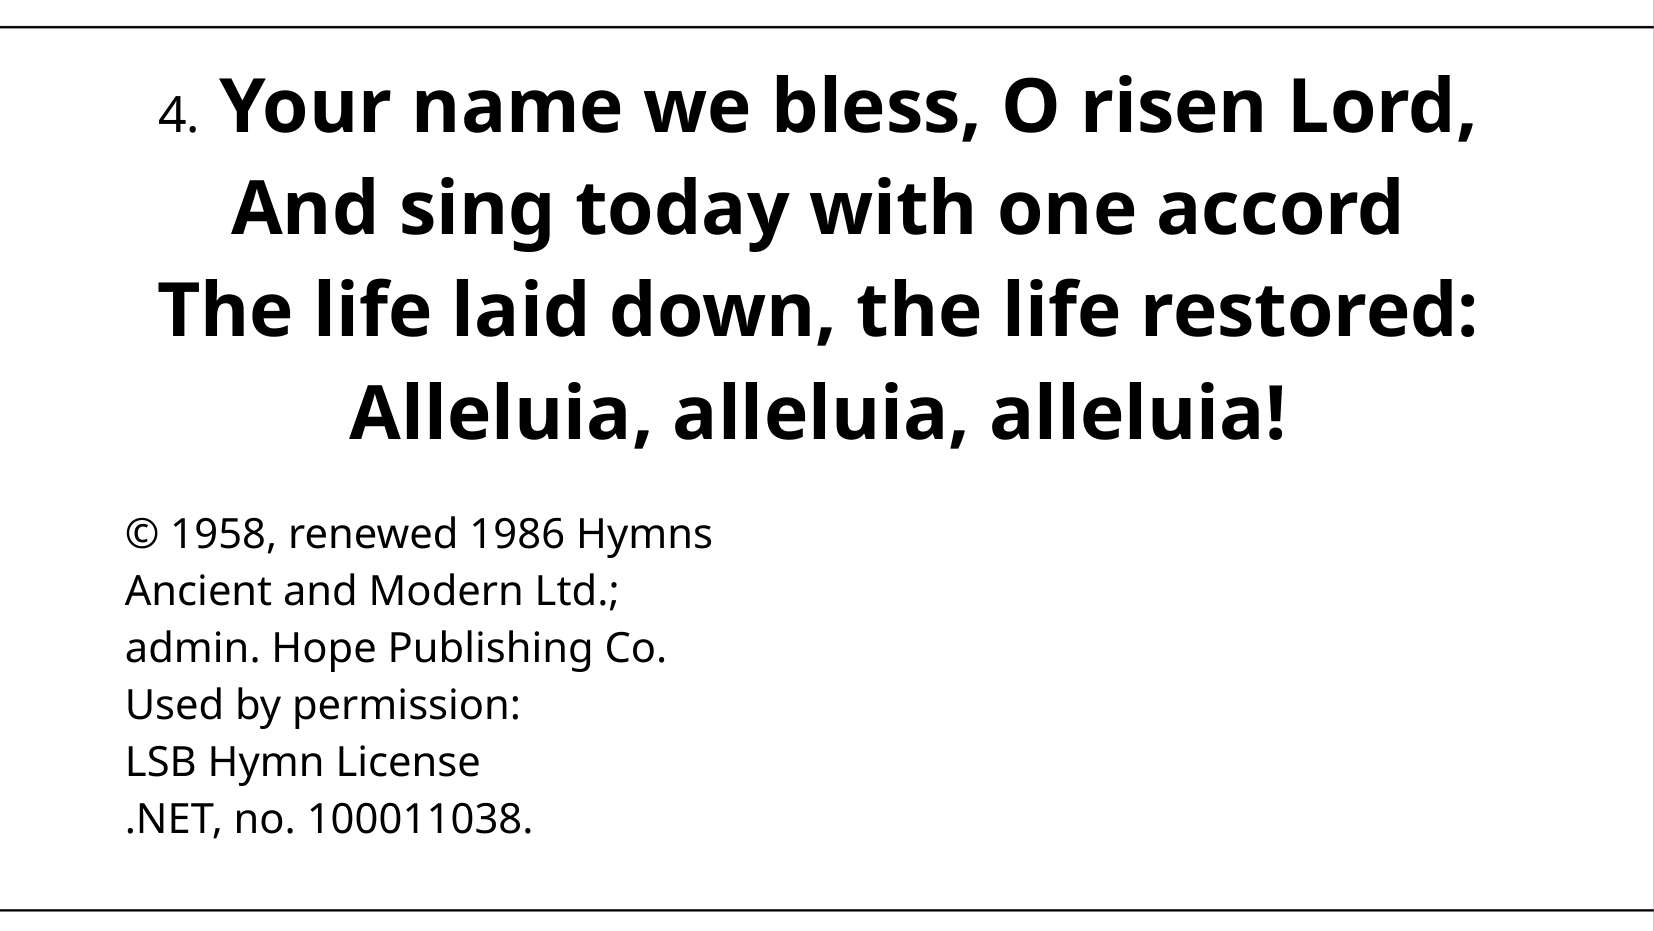

4. Your name we bless, O risen Lord,
And sing today with one accord
The life laid down, the life restored:
Alleluia, alleluia, alleluia!
© 1958, renewed 1986 Hymns
Ancient and Modern Ltd.;
admin. Hope Publishing Co.
Used by permission:
LSB Hymn License
.NET, no. 100011038.